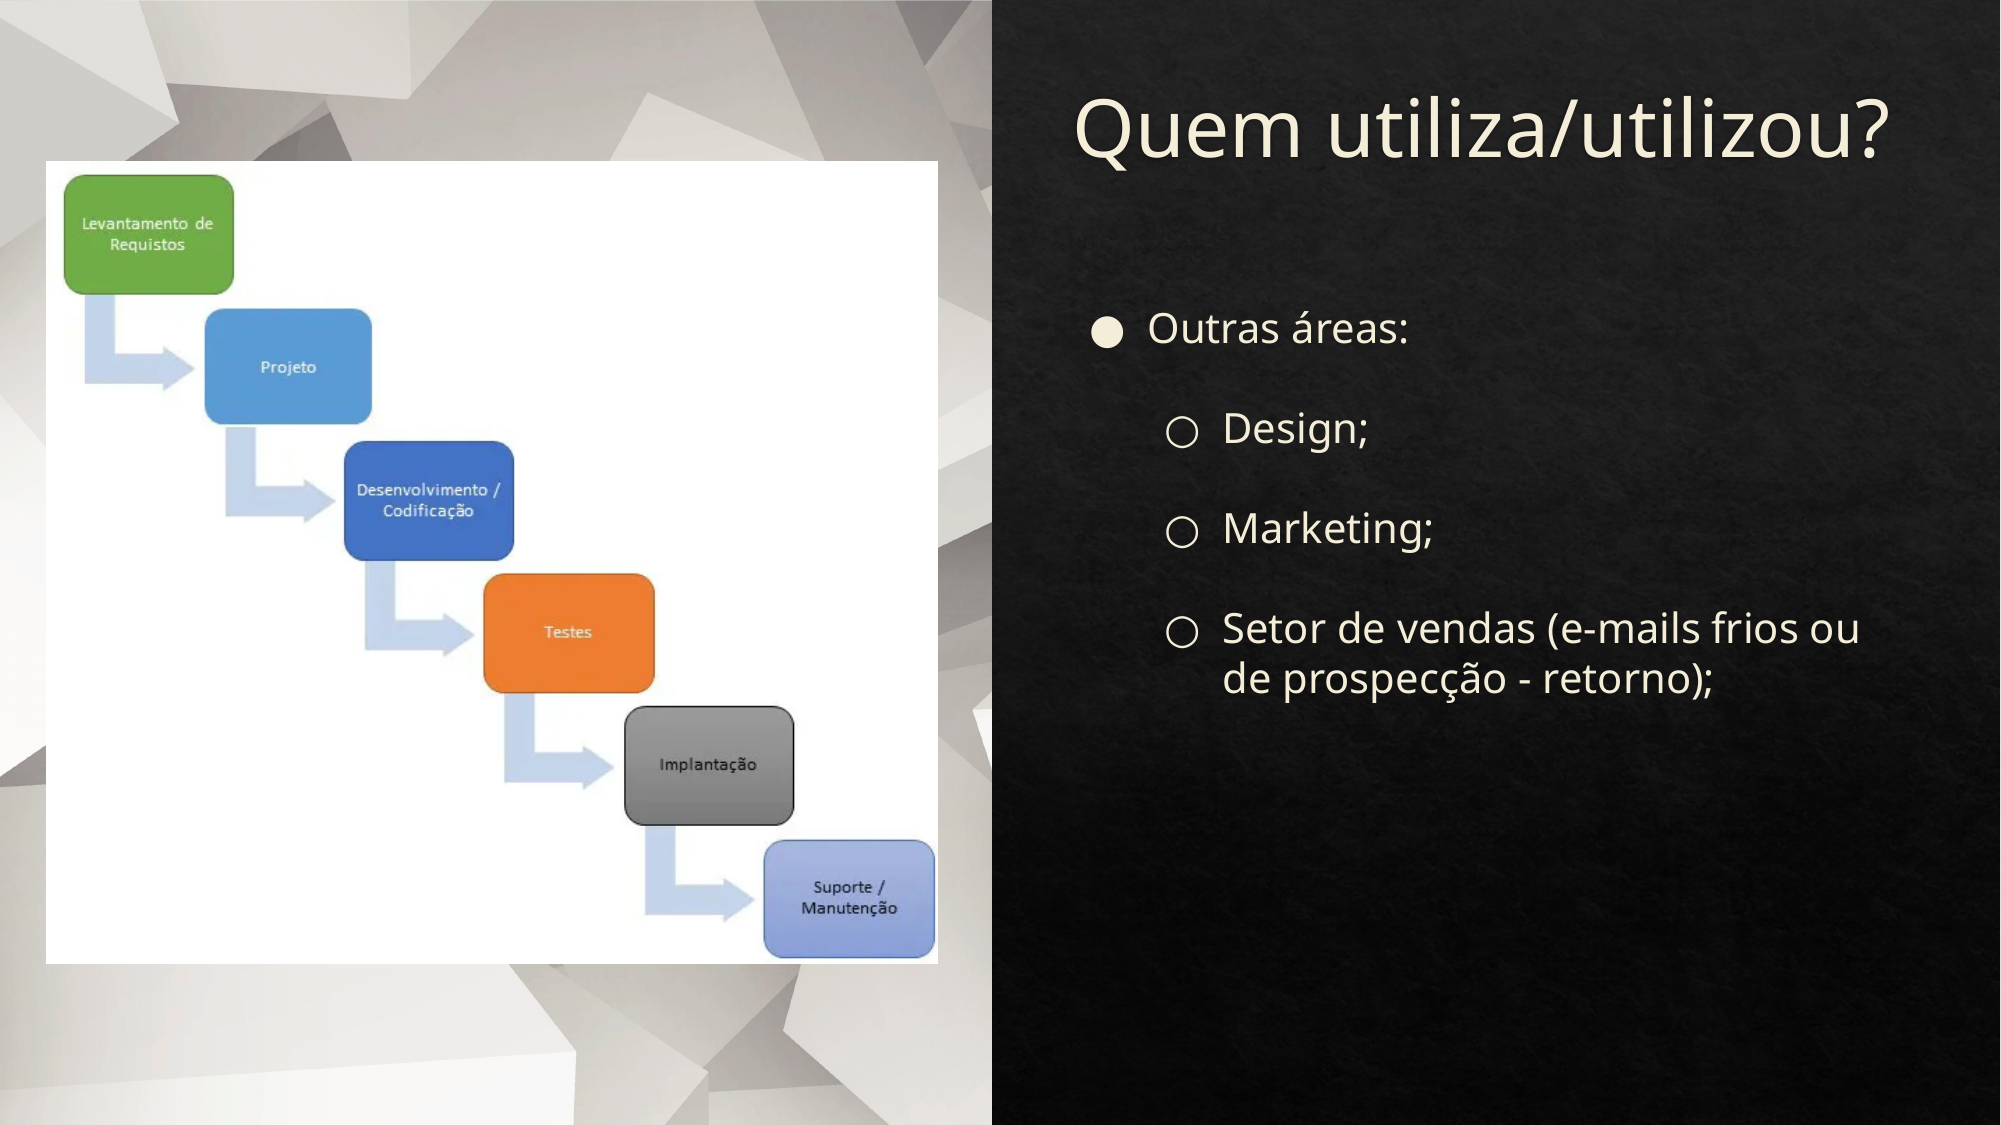

# Quem utiliza/utilizou?
Outras áreas:
Design;
Marketing;
Setor de vendas (e-mails frios ou de prospecção - retorno);